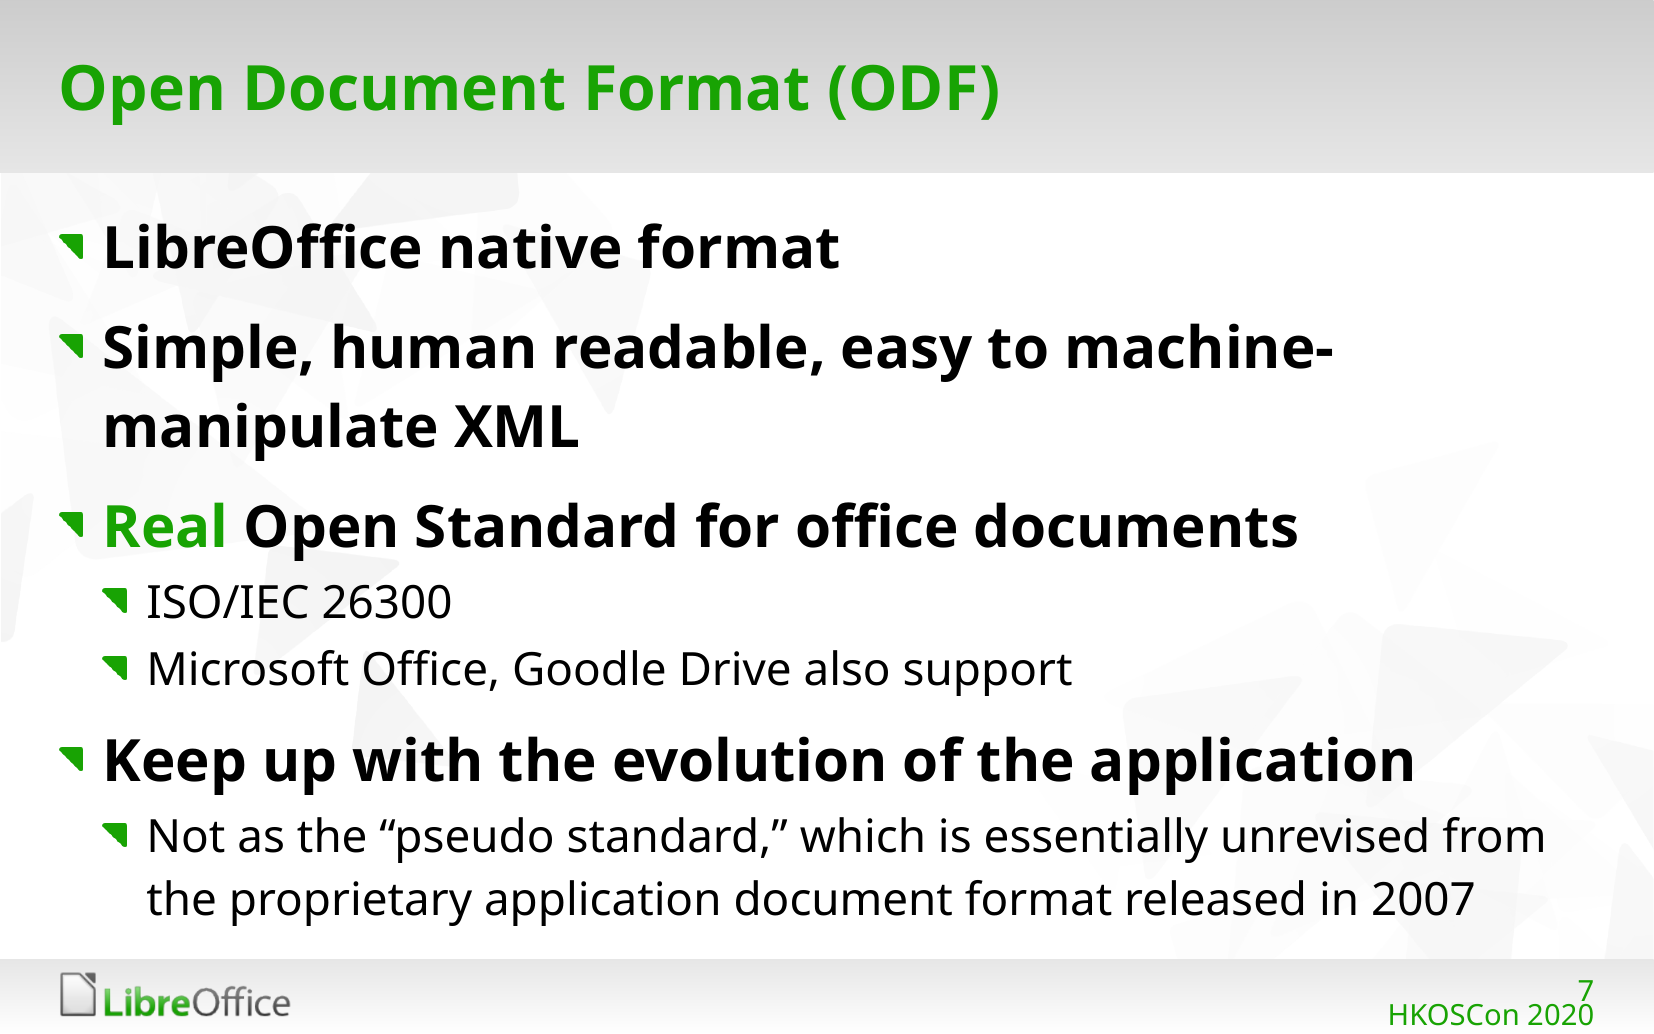

# Open Document Format (ODF)
LibreOffice native format
Simple, human readable, easy to machine-manipulate XML
Real Open Standard for office documents
ISO/IEC 26300
Microsoft Office, Goodle Drive also support
Keep up with the evolution of the application
Not as the “pseudo standard,” which is essentially unrevised from the proprietary application document format released in 2007
7
HKOSCon 2020